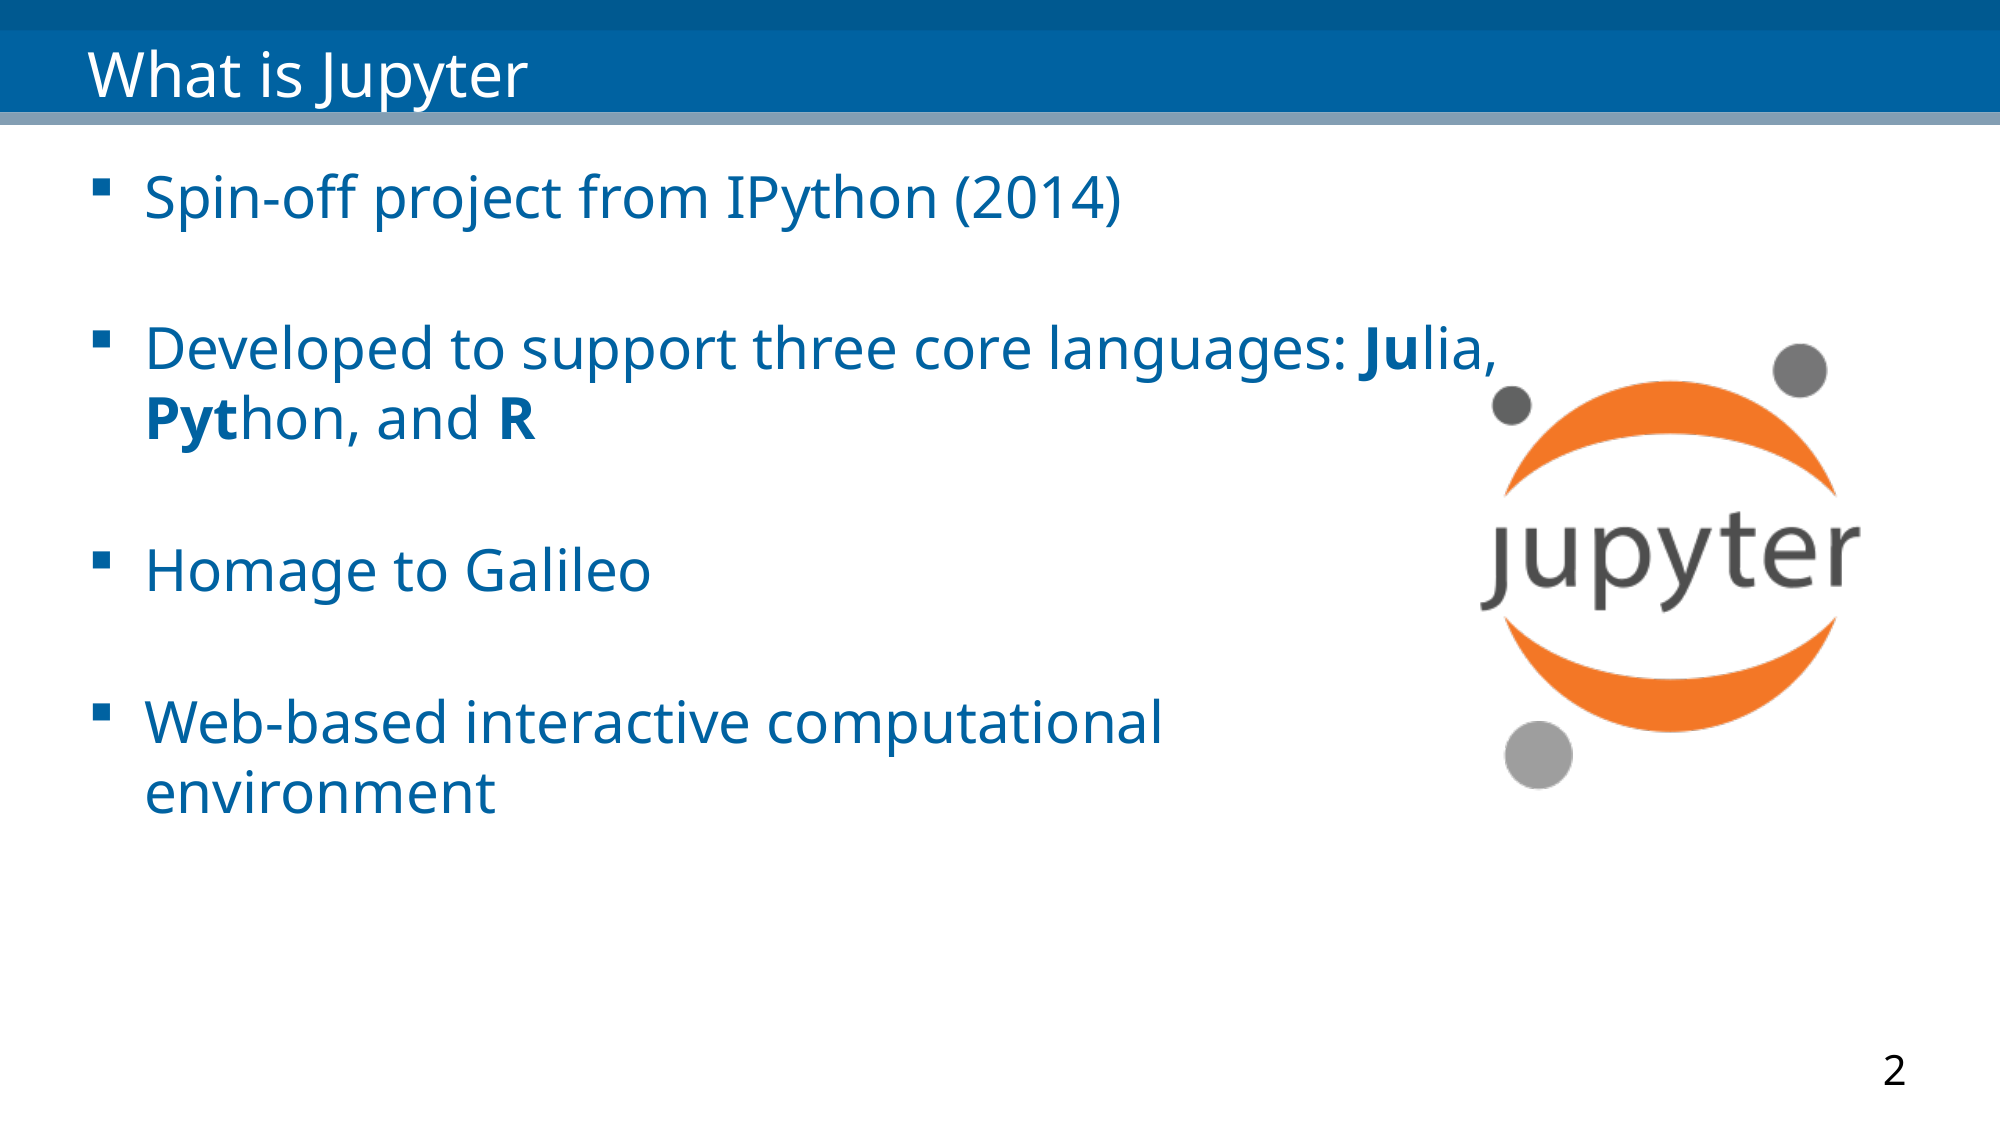

What is Jupyter
# Spin-off project from IPython (2014)
Developed to support three core languages: Julia, Python, and R
Homage to Galileo
Web-based interactive computational environment